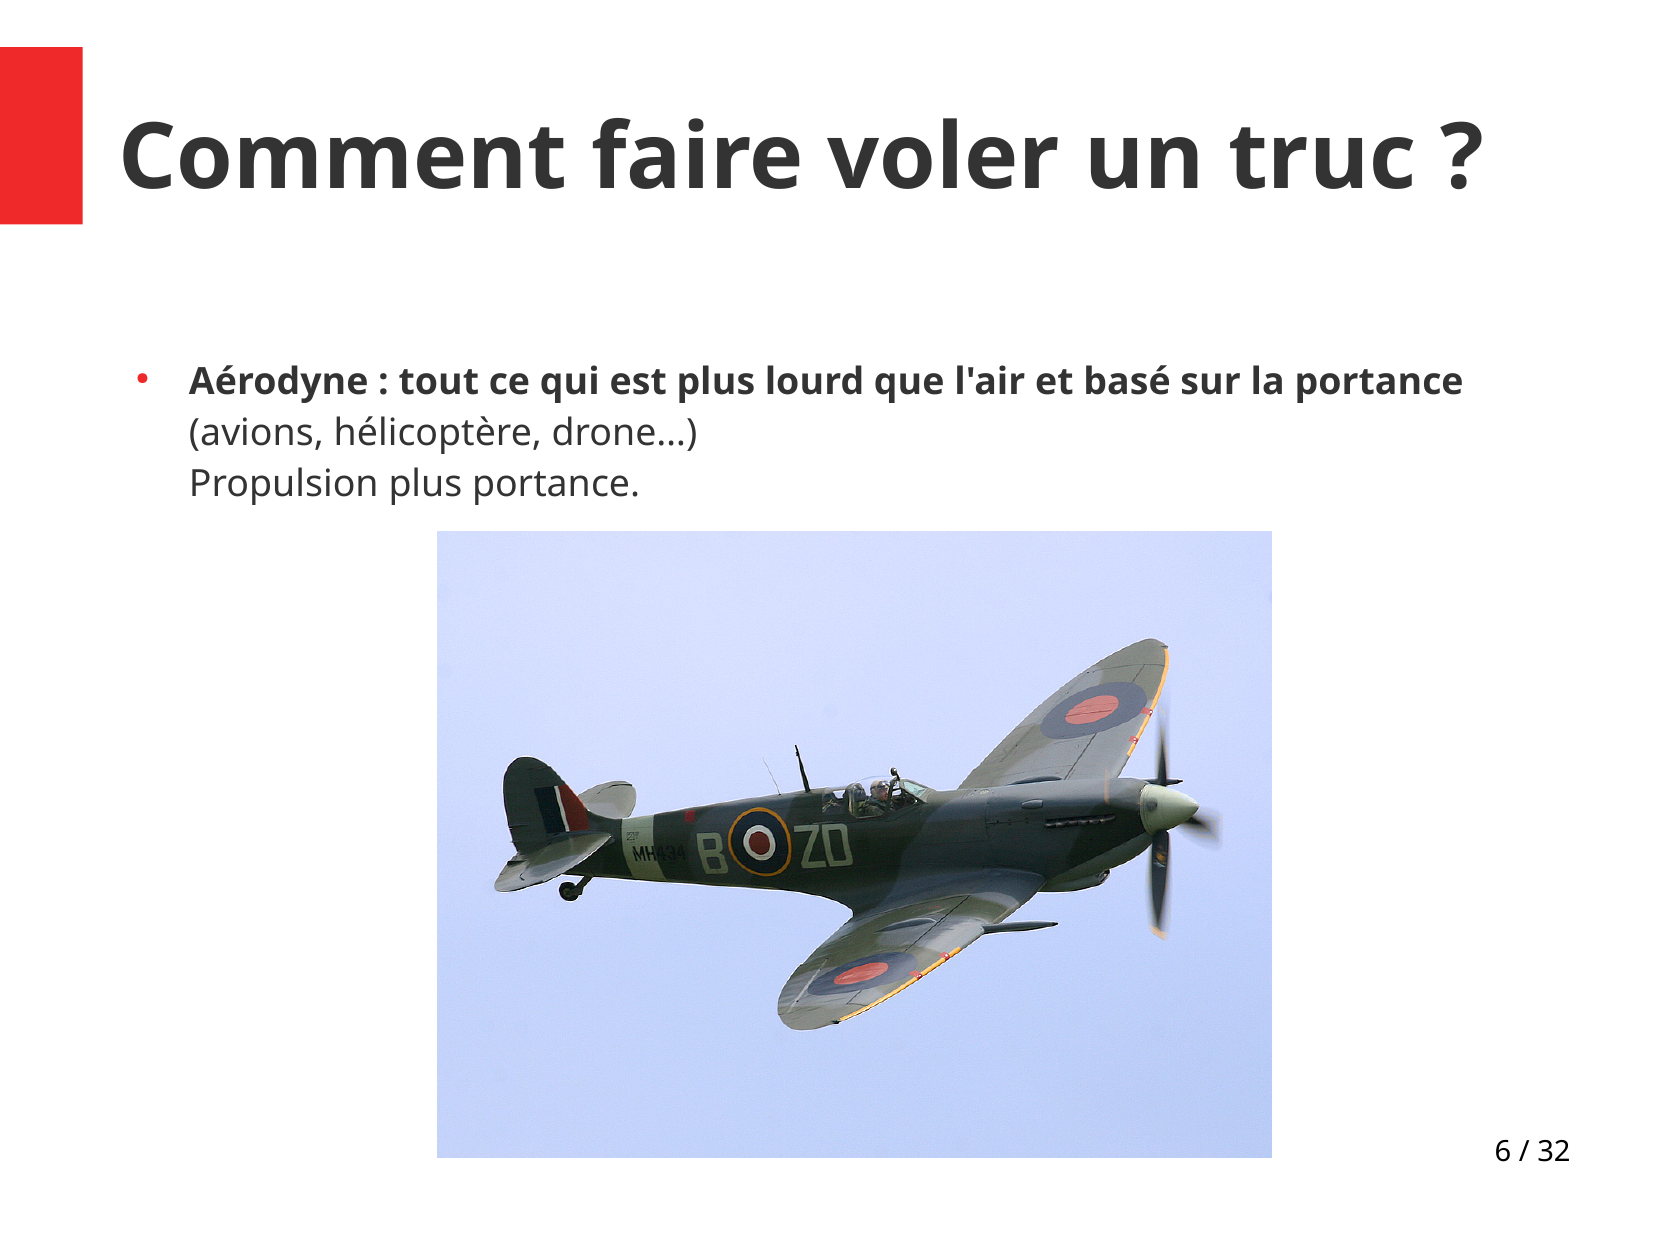

# Comment faire voler un truc ?
Aérodyne : tout ce qui est plus lourd que l'air et basé sur la portance (avions, hélicoptère, drone…)
Propulsion plus portance.
6